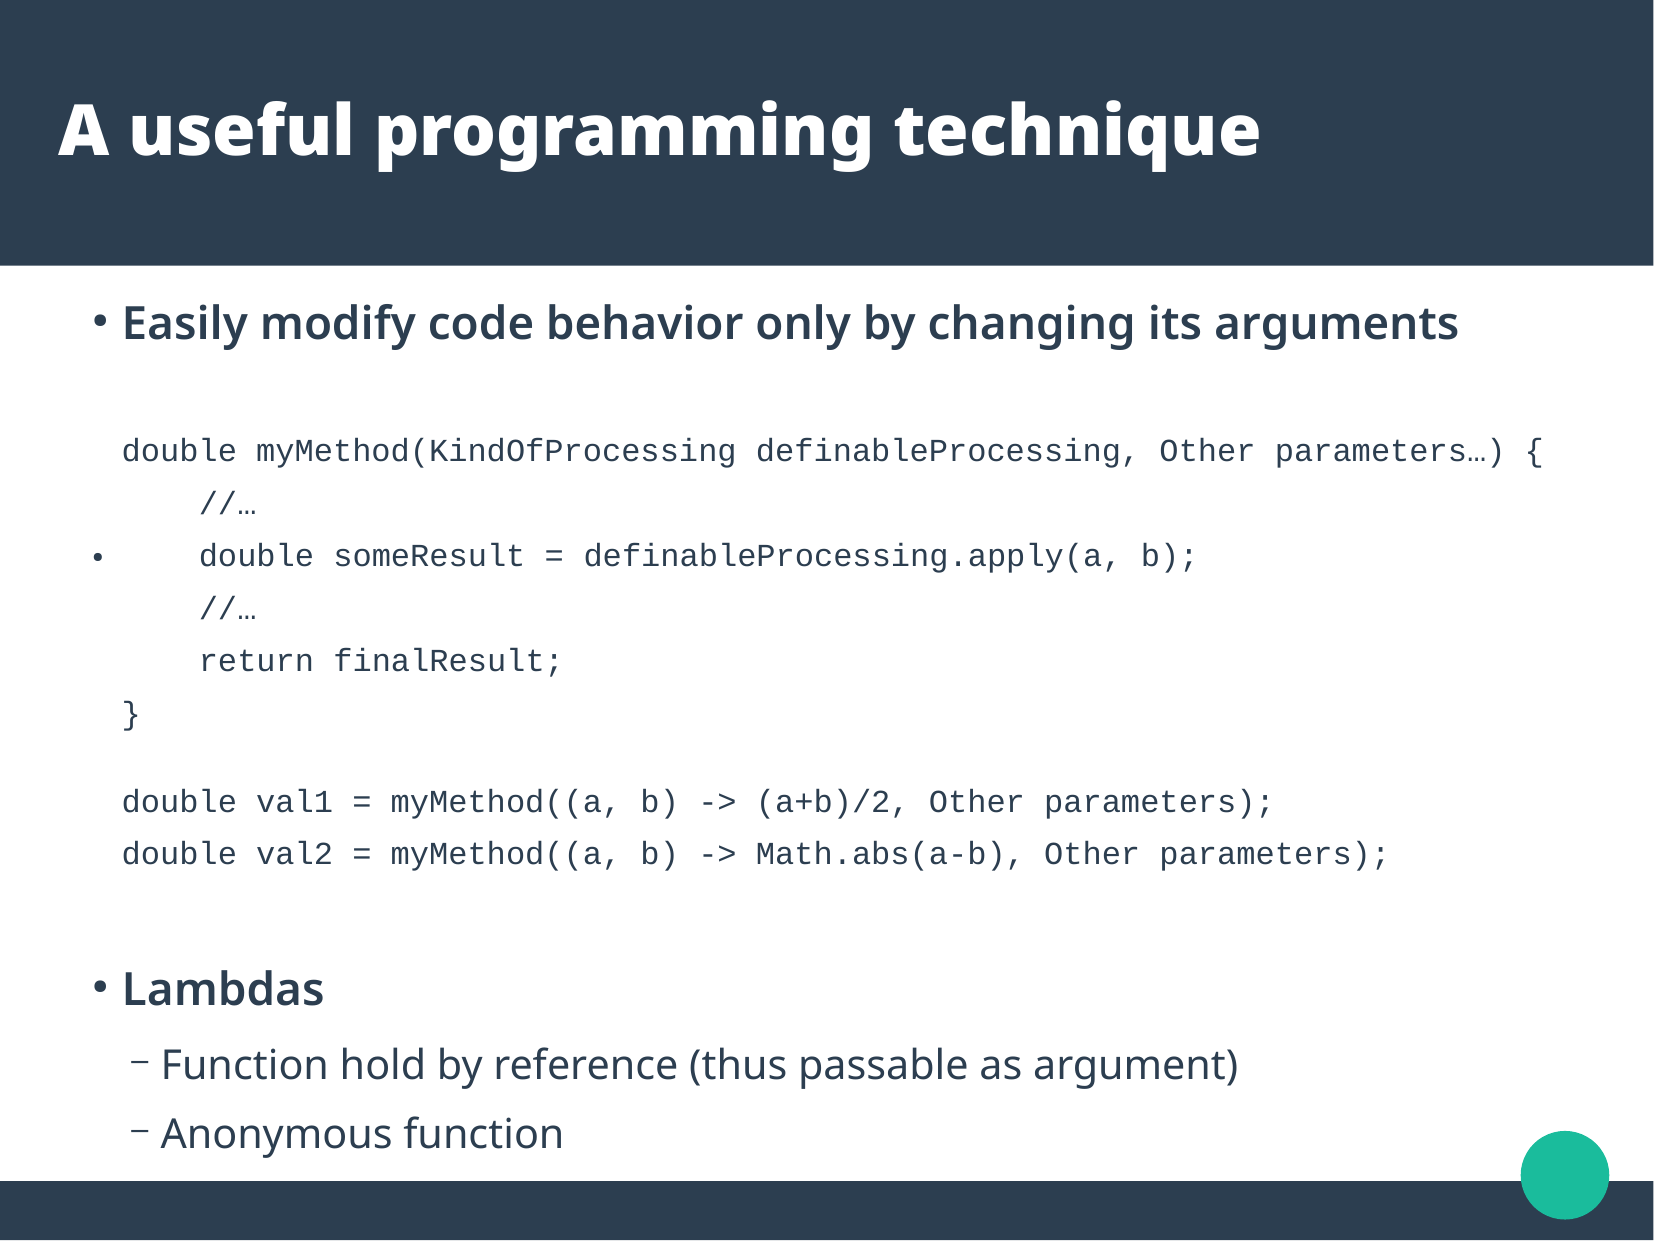

# A useful programming technique
Easily modify code behavior only by changing its arguments
double myMethod(KindOfProcessing definableProcessing, Other parameters…) {
 //…
 double someResult = definableProcessing.apply(a, b);
 //…
 return finalResult;
}
double val1 = myMethod((a, b) -> (a+b)/2, Other parameters);
double val2 = myMethod((a, b) -> Math.abs(a-b), Other parameters);
Lambdas
Function hold by reference (thus passable as argument)
Anonymous function